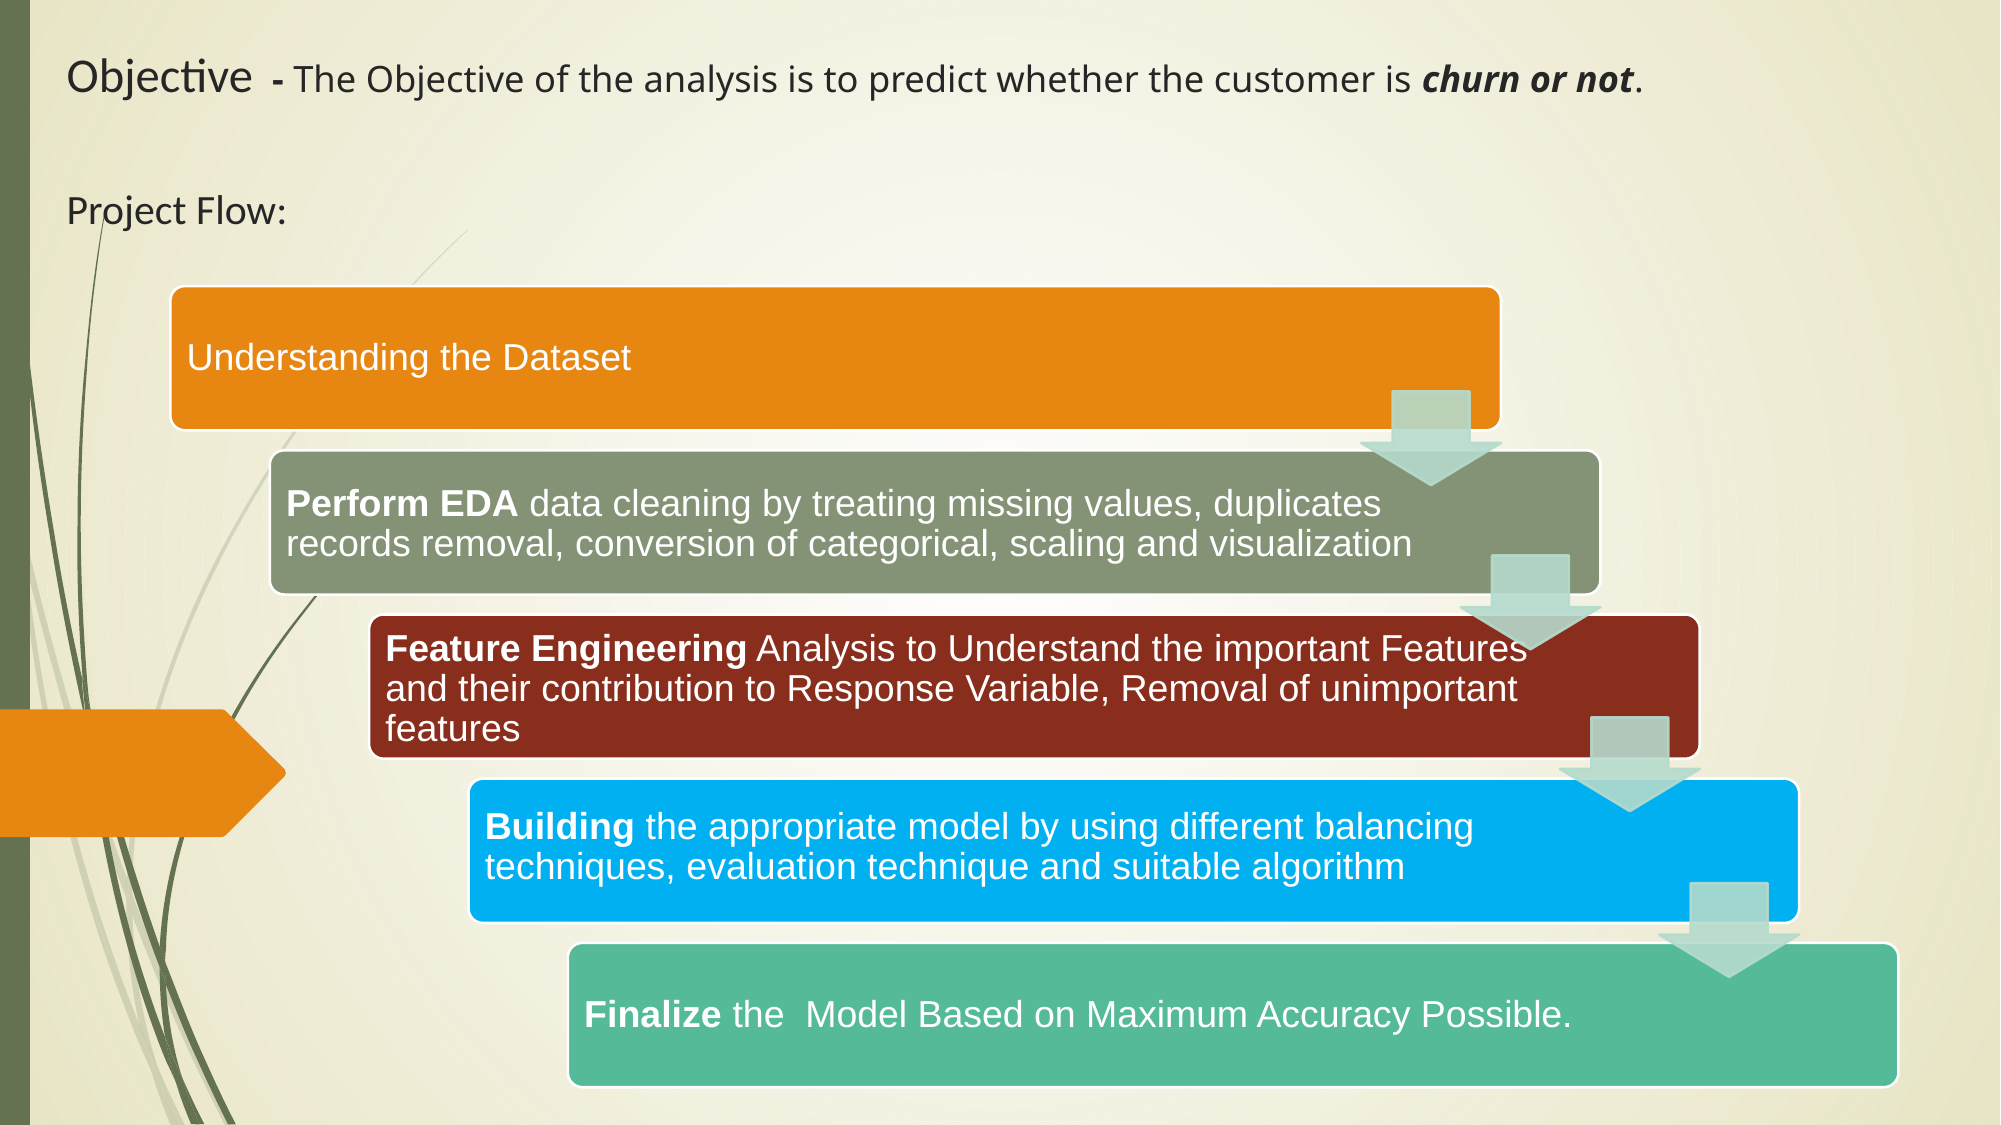

# Objective - The Objective of the analysis is to predict whether the customer is churn or not.
Project Flow:
Understanding the Dataset
Perform EDA data cleaning by treating missing values, duplicates records removal, conversion of categorical, scaling and visualization
Feature Engineering Analysis to Understand the important Features and their contribution to Response Variable, Removal of unimportant features
Building the appropriate model by using different balancing techniques, evaluation technique and suitable algorithm
Finalize the Model Based on Maximum Accuracy Possible.